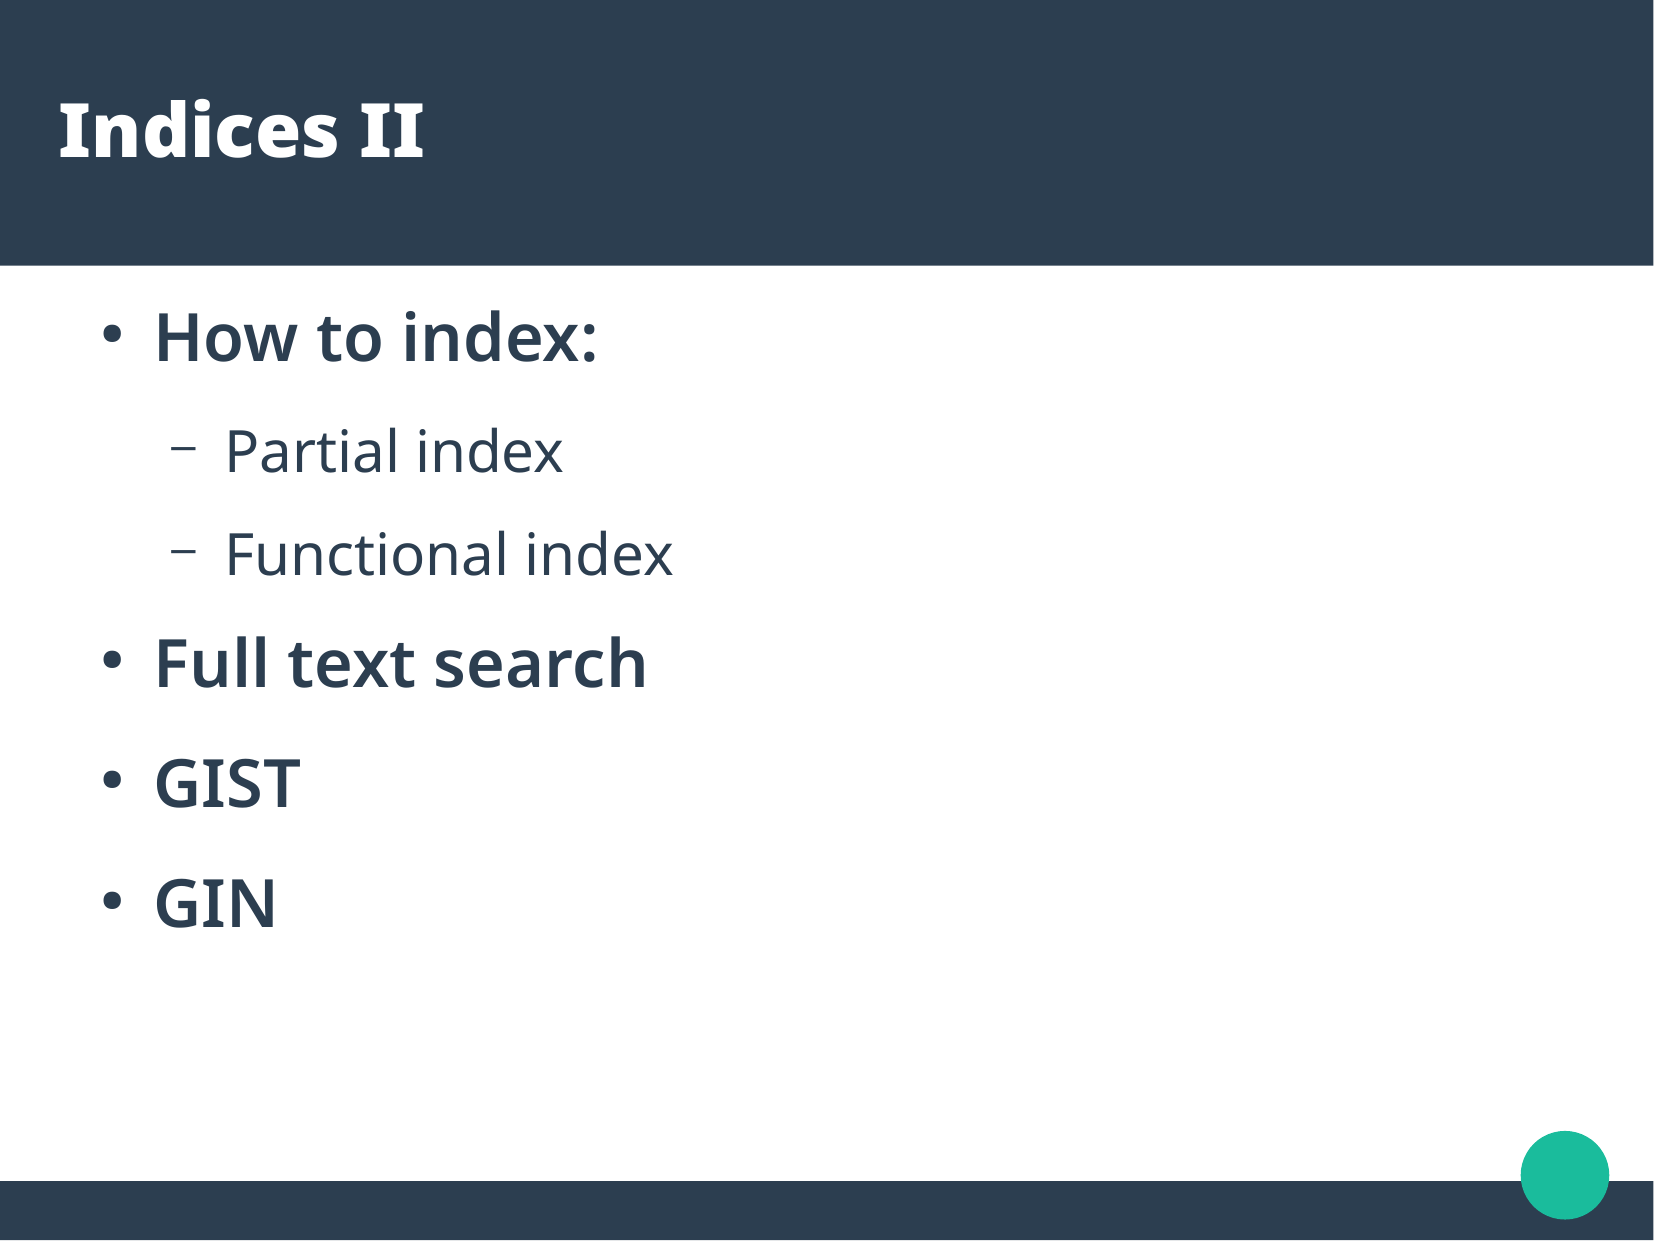

# Indices II
How to index:
Partial index
Functional index
Full text search
GIST
GIN